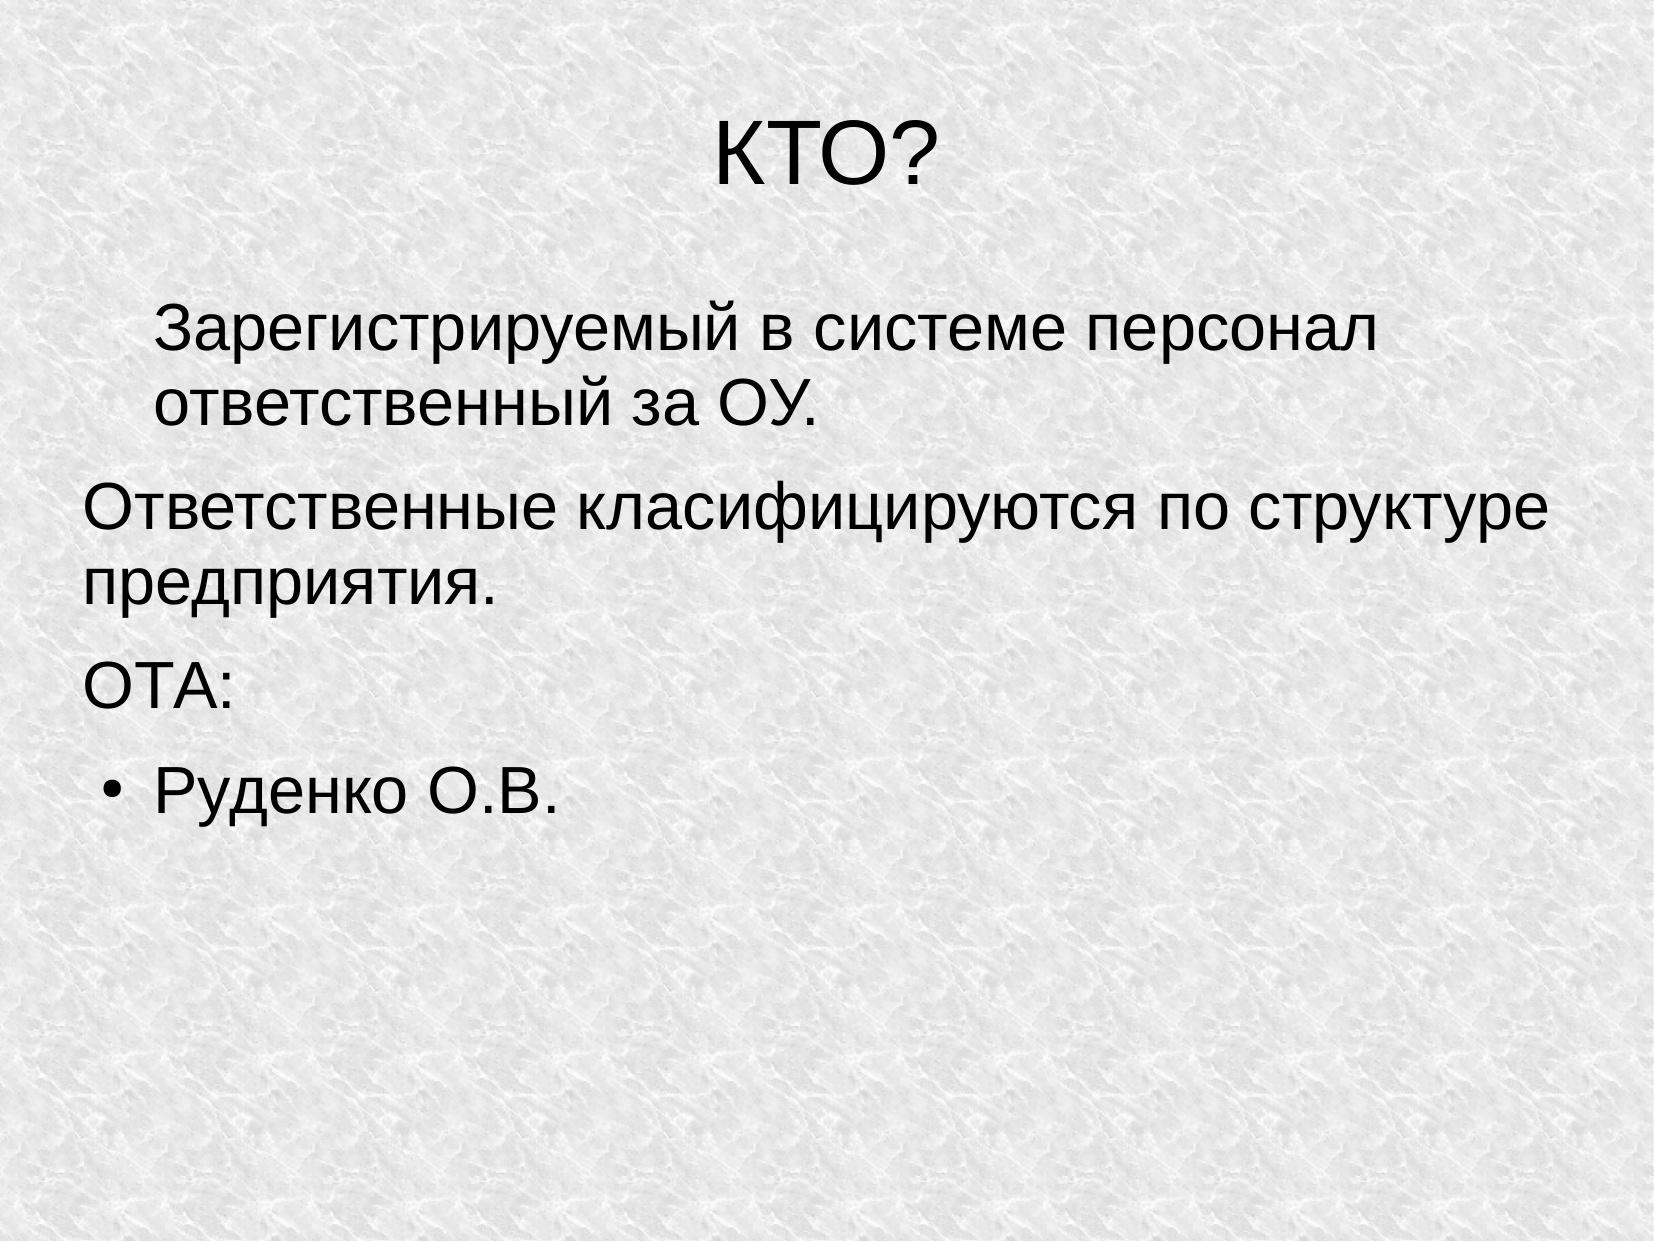

# КТО?
Зарегистрируемый в системе персонал ответственный за ОУ.
Ответственные класифицируются по структуре предприятия.
ОТА:
Руденко О.В.